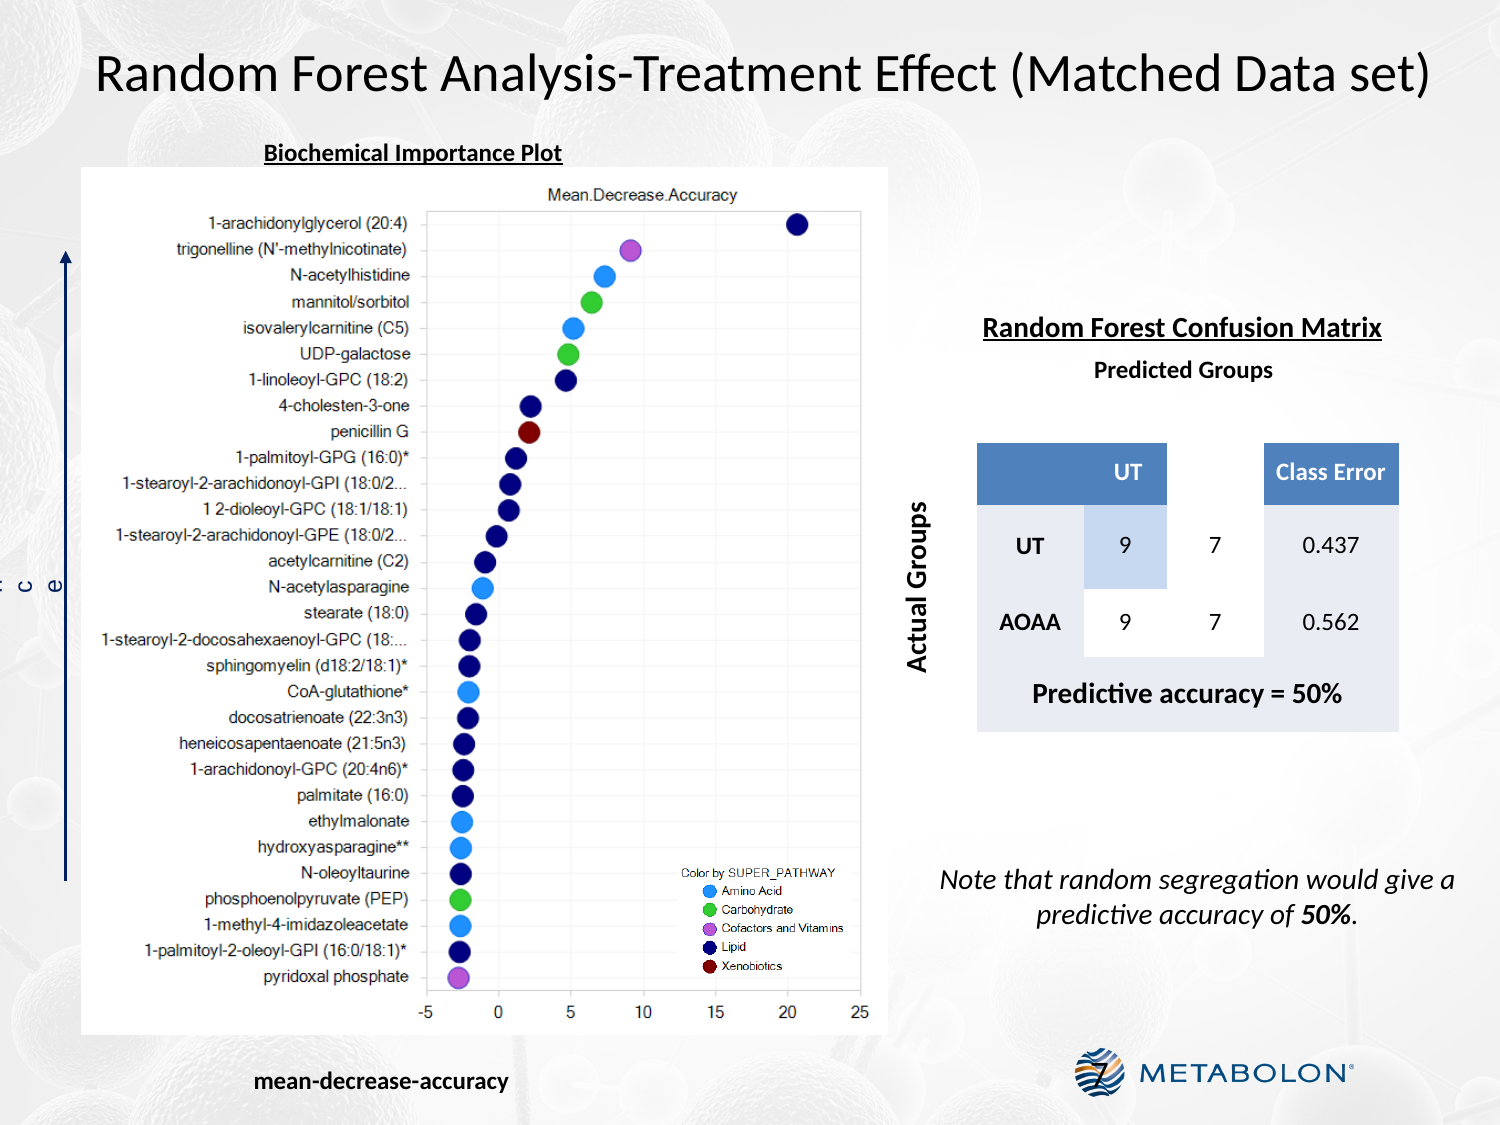

# Random Forest Analysis-Treatment Effect (Matched Data set)
Biochemical Importance Plot
Increasing Importance to Group Separation
Random Forest Confusion Matrix
Predicted Groups
| | UT | AOAA | Class Error |
| --- | --- | --- | --- |
| UT | 9 | 7 | 0.437 |
| AOAA | 9 | 7 | 0.562 |
| Predictive accuracy = 50% | | | |
Actual Groups
Note that random segregation would give a predictive accuracy of 50%.
mean-decrease-accuracy